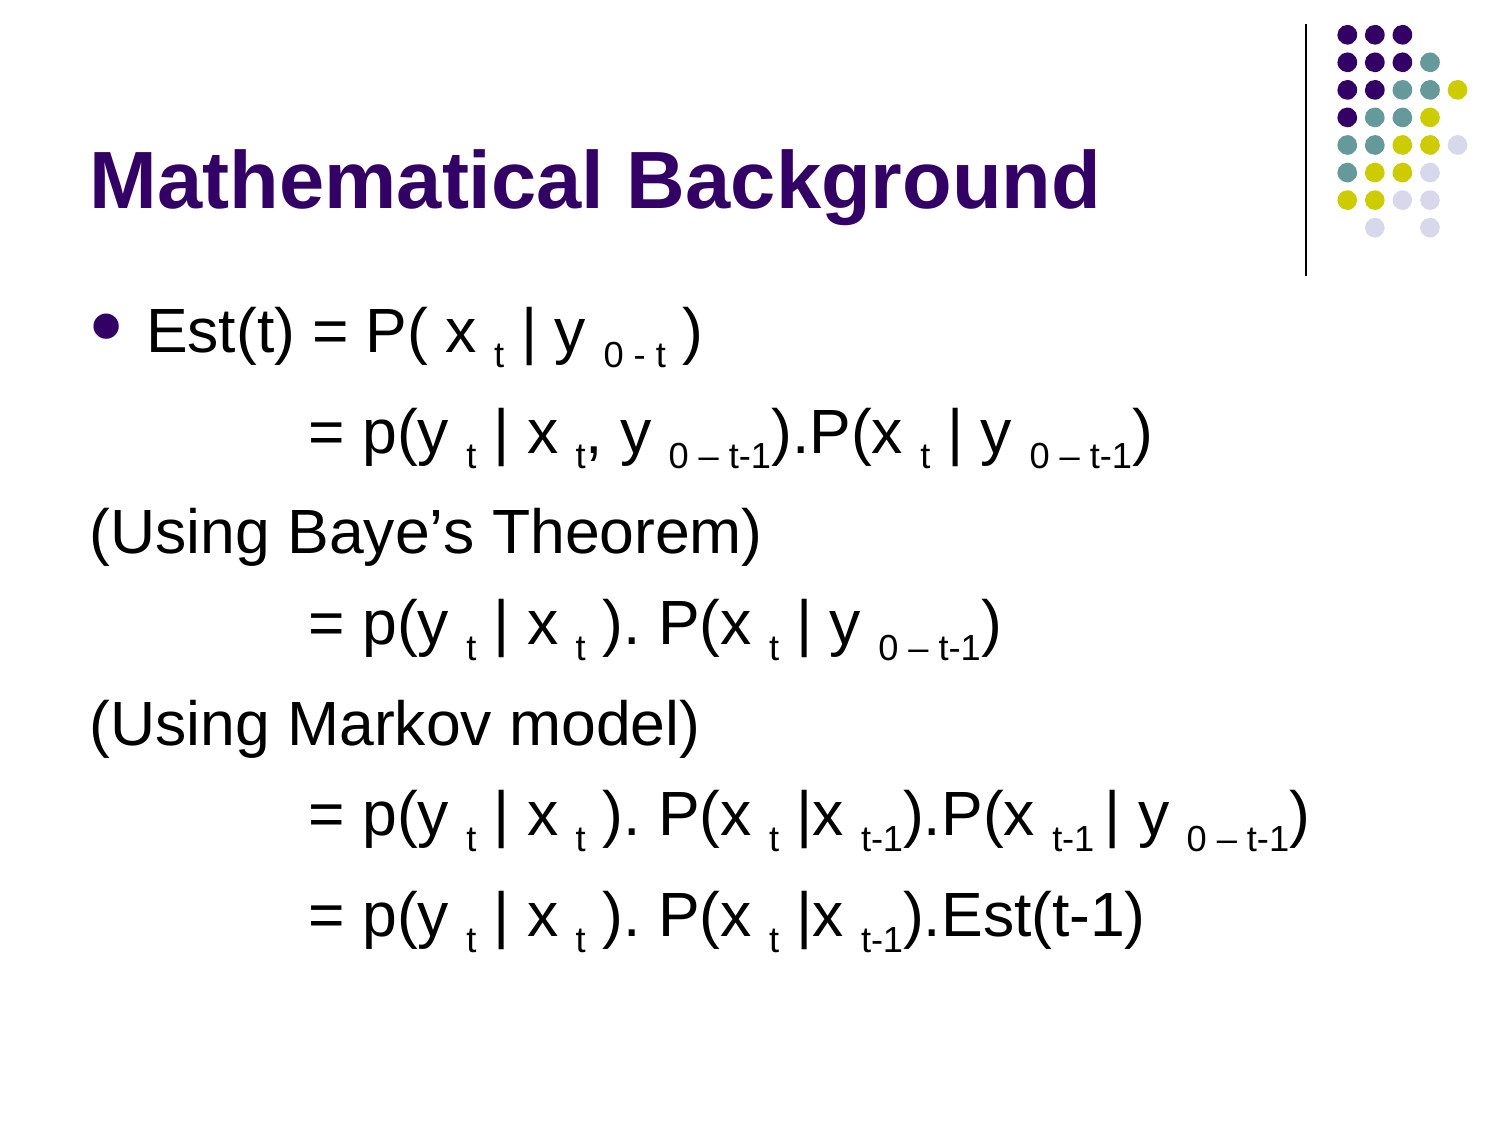

# Mathematical Background
Est(t) = P( x t | y 0 - t )
		 = p(y t | x t, y 0 – t-1).P(x t | y 0 – t-1)
(Using Baye’s Theorem)
		 = p(y t | x t ). P(x t | y 0 – t-1)
(Using Markov model)
		 = p(y t | x t ). P(x t |x t-1).P(x t-1 | y 0 – t-1)
		 = p(y t | x t ). P(x t |x t-1).Est(t-1)